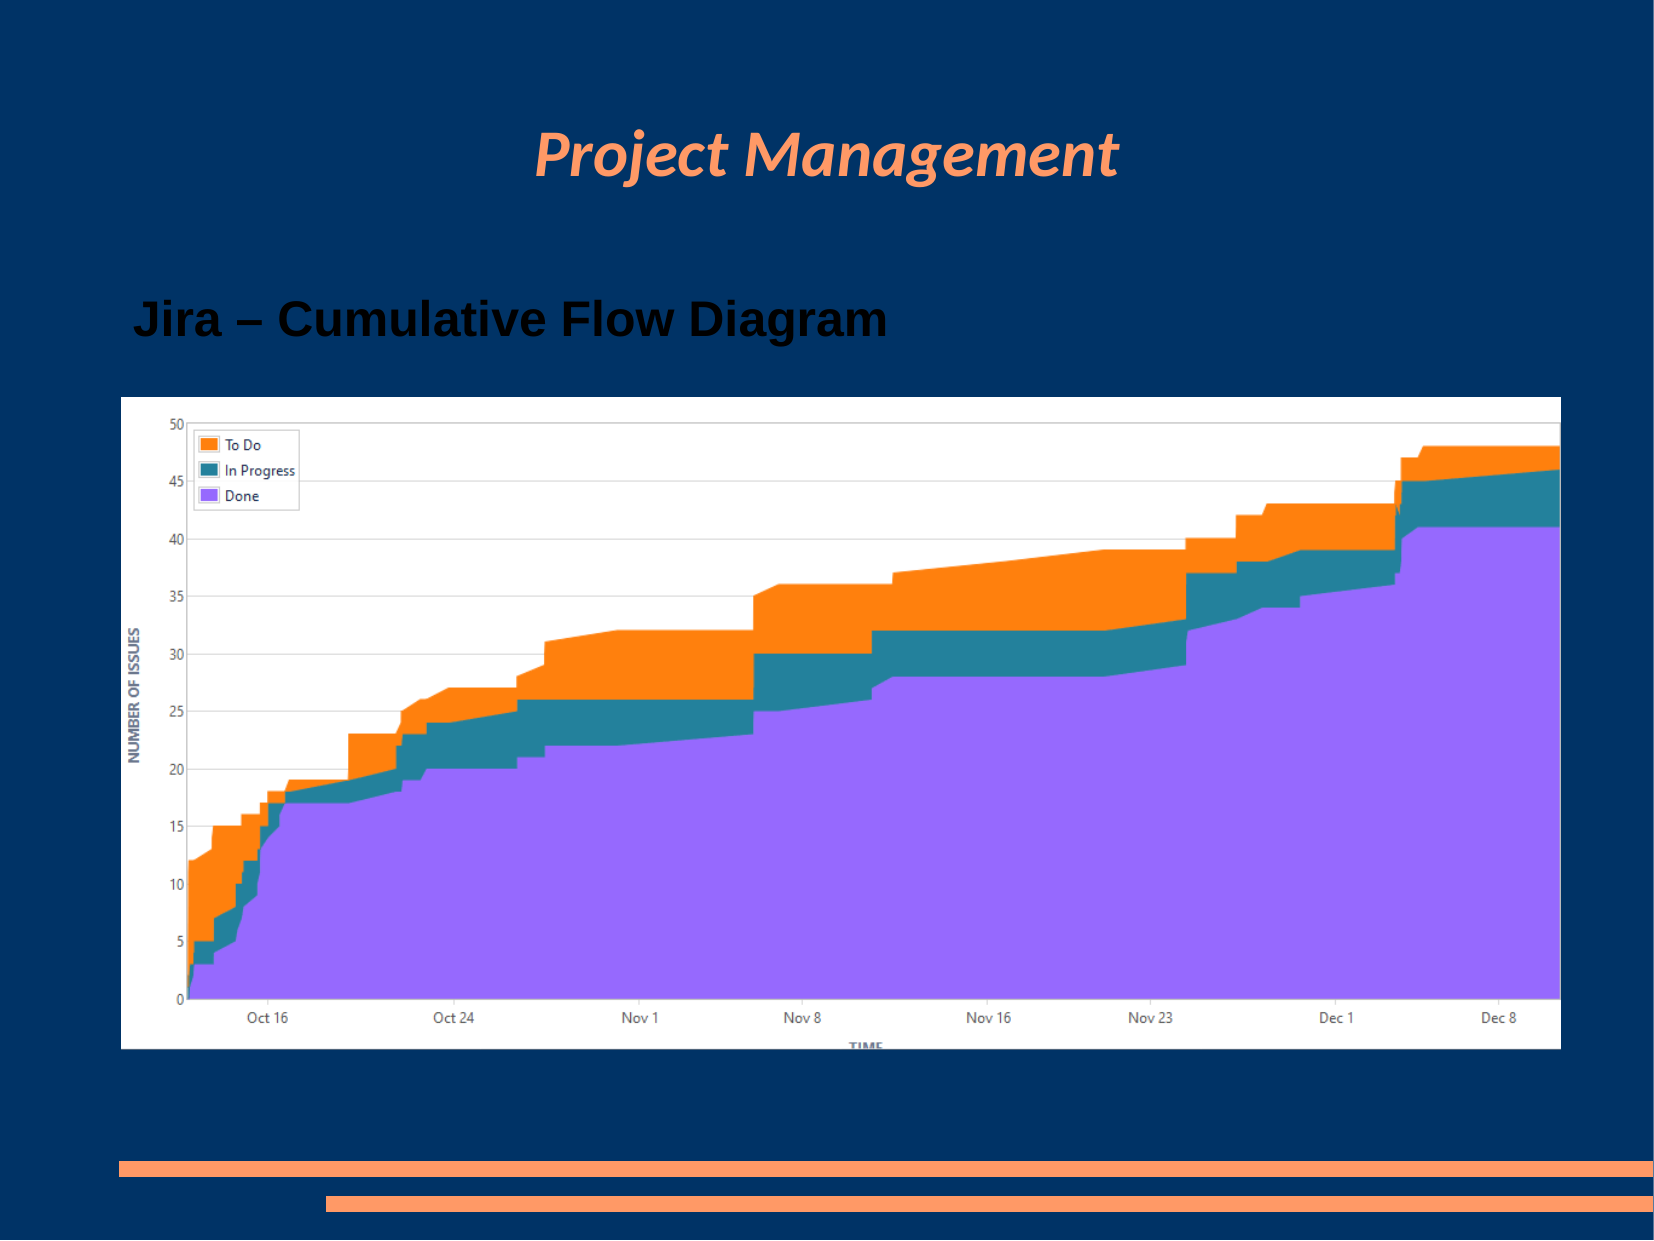

# Project Management
Jira – Cumulative Flow Diagram